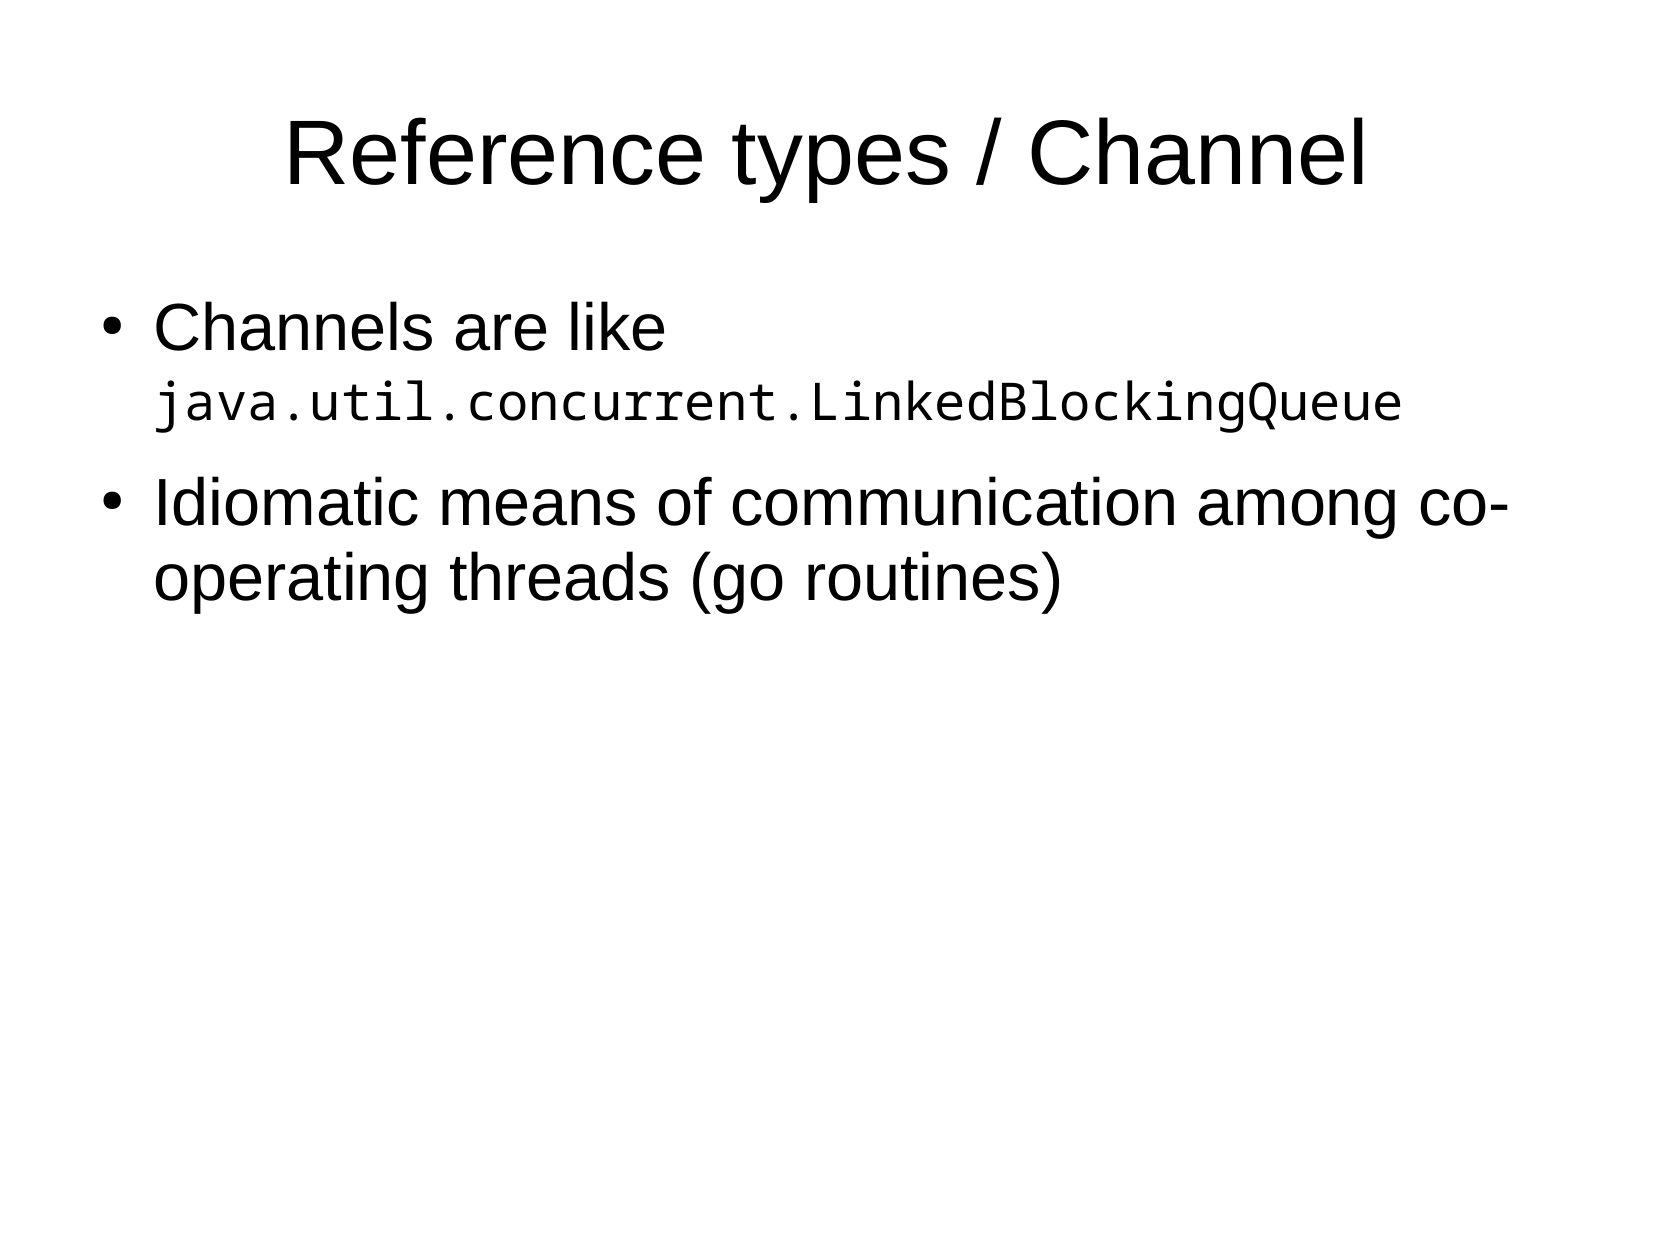

# Reference types / Channel
Channels are like java.util.concurrent.LinkedBlockingQueue
Idiomatic means of communication among co-operating threads (go routines)